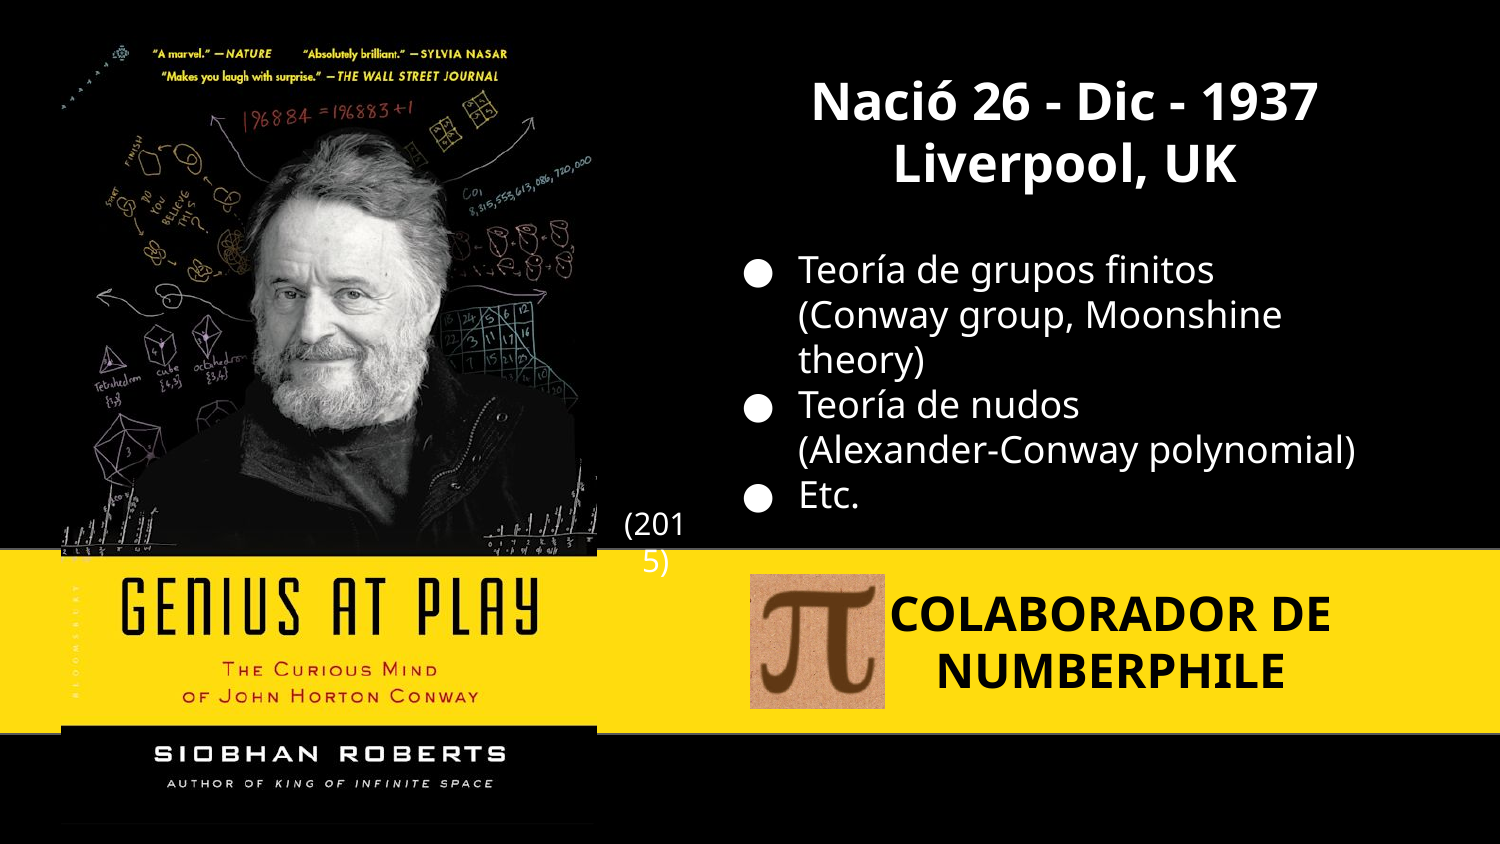

Nació 26 - Dic - 1937
Liverpool, UK
Teoría de grupos finitos
(Conway group, Moonshine theory)
Teoría de nudos
(Alexander-Conway polynomial)
Etc.
# (2015)
COLABORADOR DE
NUMBERPHILE